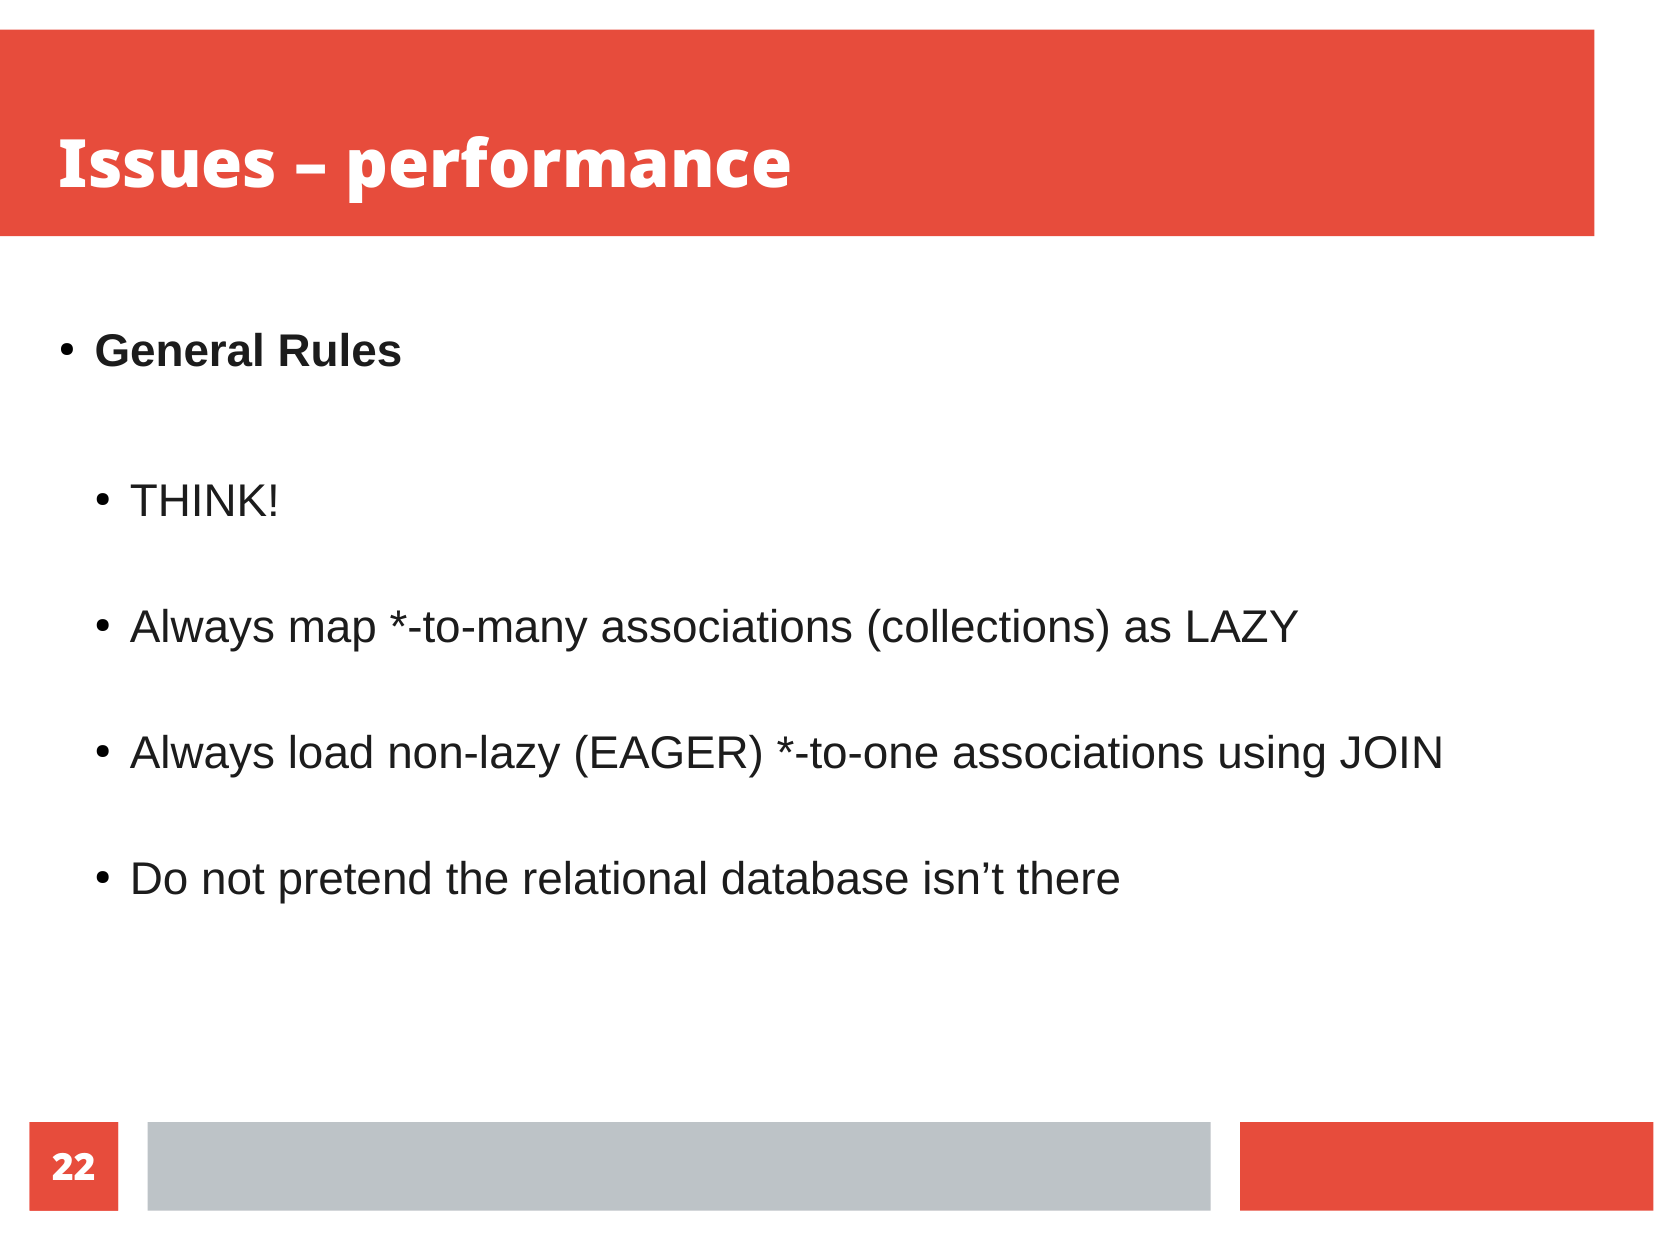

# Issues – performance
General Rules
THINK!
Always map *-to-many associations (collections) as LAZY
Always load non-lazy (EAGER) *-to-one associations using JOIN
Do not pretend the relational database isn’t there
22